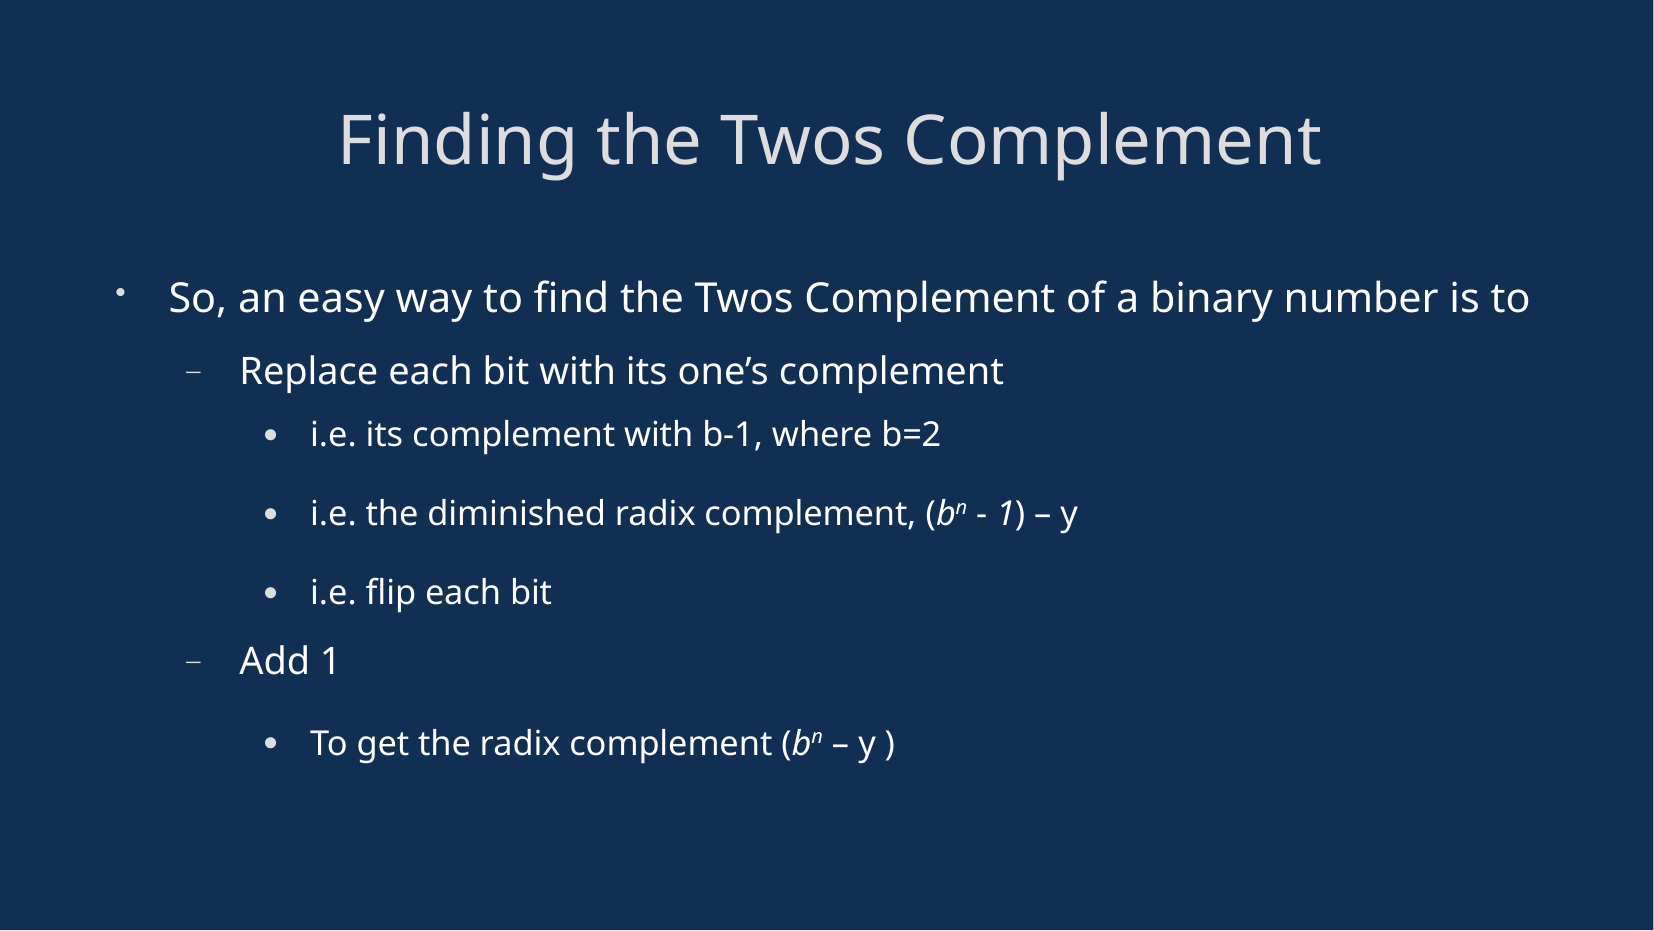

# Finding the Twos Complement
So, an easy way to find the Twos Complement of a binary number is to
Replace each bit with its one’s complement
i.e. its complement with b-1, where b=2
i.e. the diminished radix complement, (bn - 1) – y
i.e. flip each bit
Add 1
To get the radix complement (bn – y )